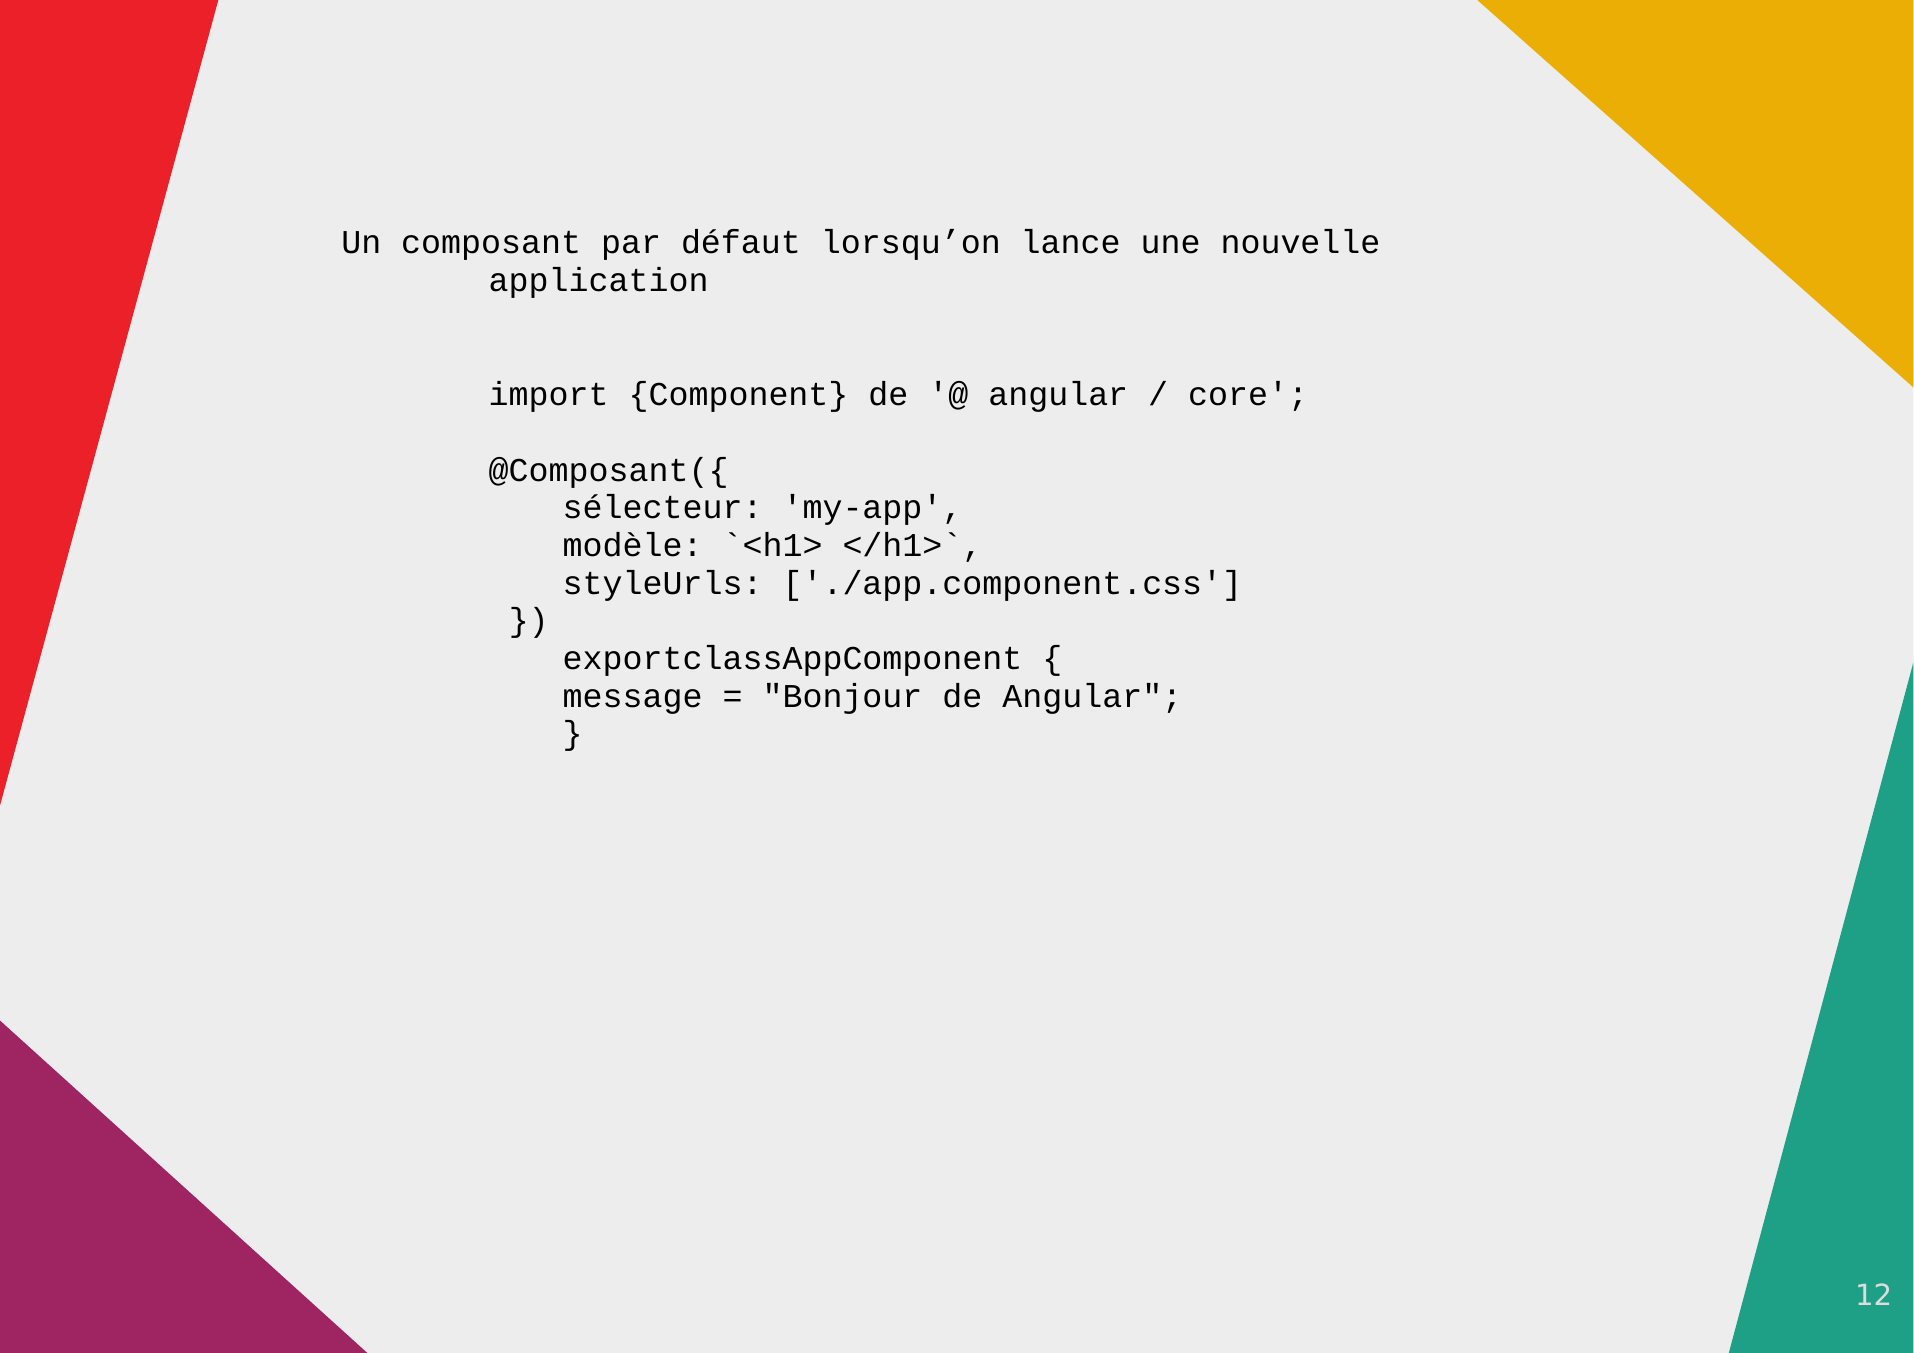

Un composant par défaut lorsqu’on lance une nouvelle 					application
			import {Component} de '@ angular / core';
 			@Composant({
 				sélecteur: 'my-app',
 				modèle: `<h1> </h1>`,
 				styleUrls: ['./app.component.css']
			 })
 				exportclassAppComponent {
 				message = "Bonjour de Angular";
 				}
12